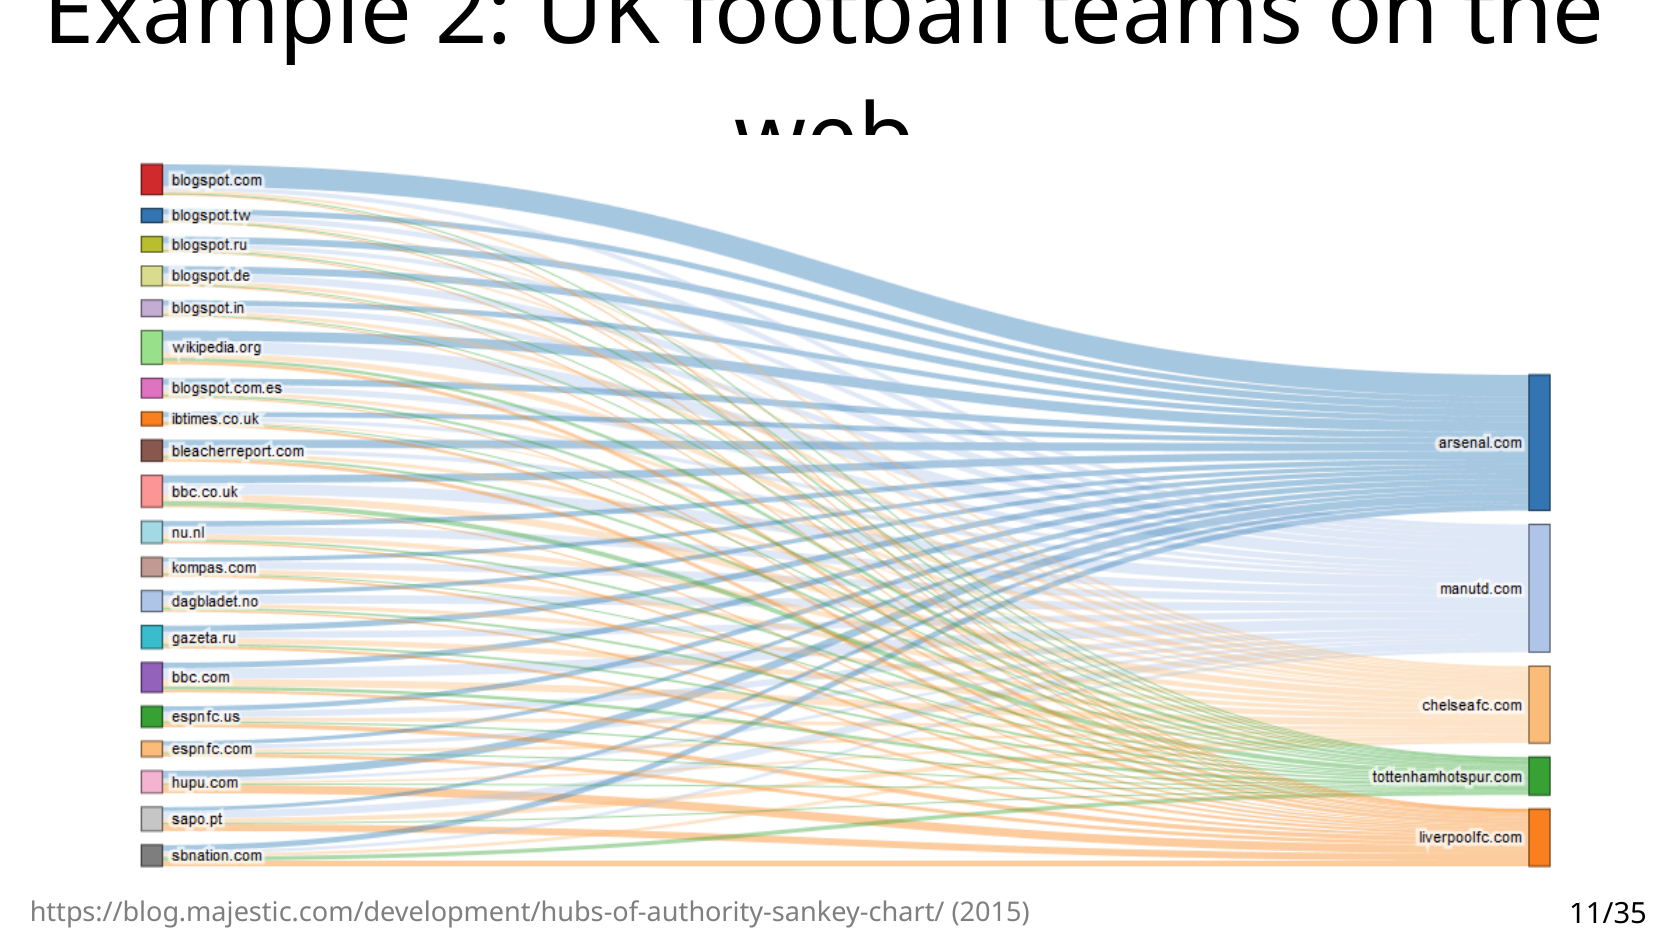

# Example 2: UK football teams on the web
https://blog.majestic.com/development/hubs-of-authority-sankey-chart/ (2015)
11